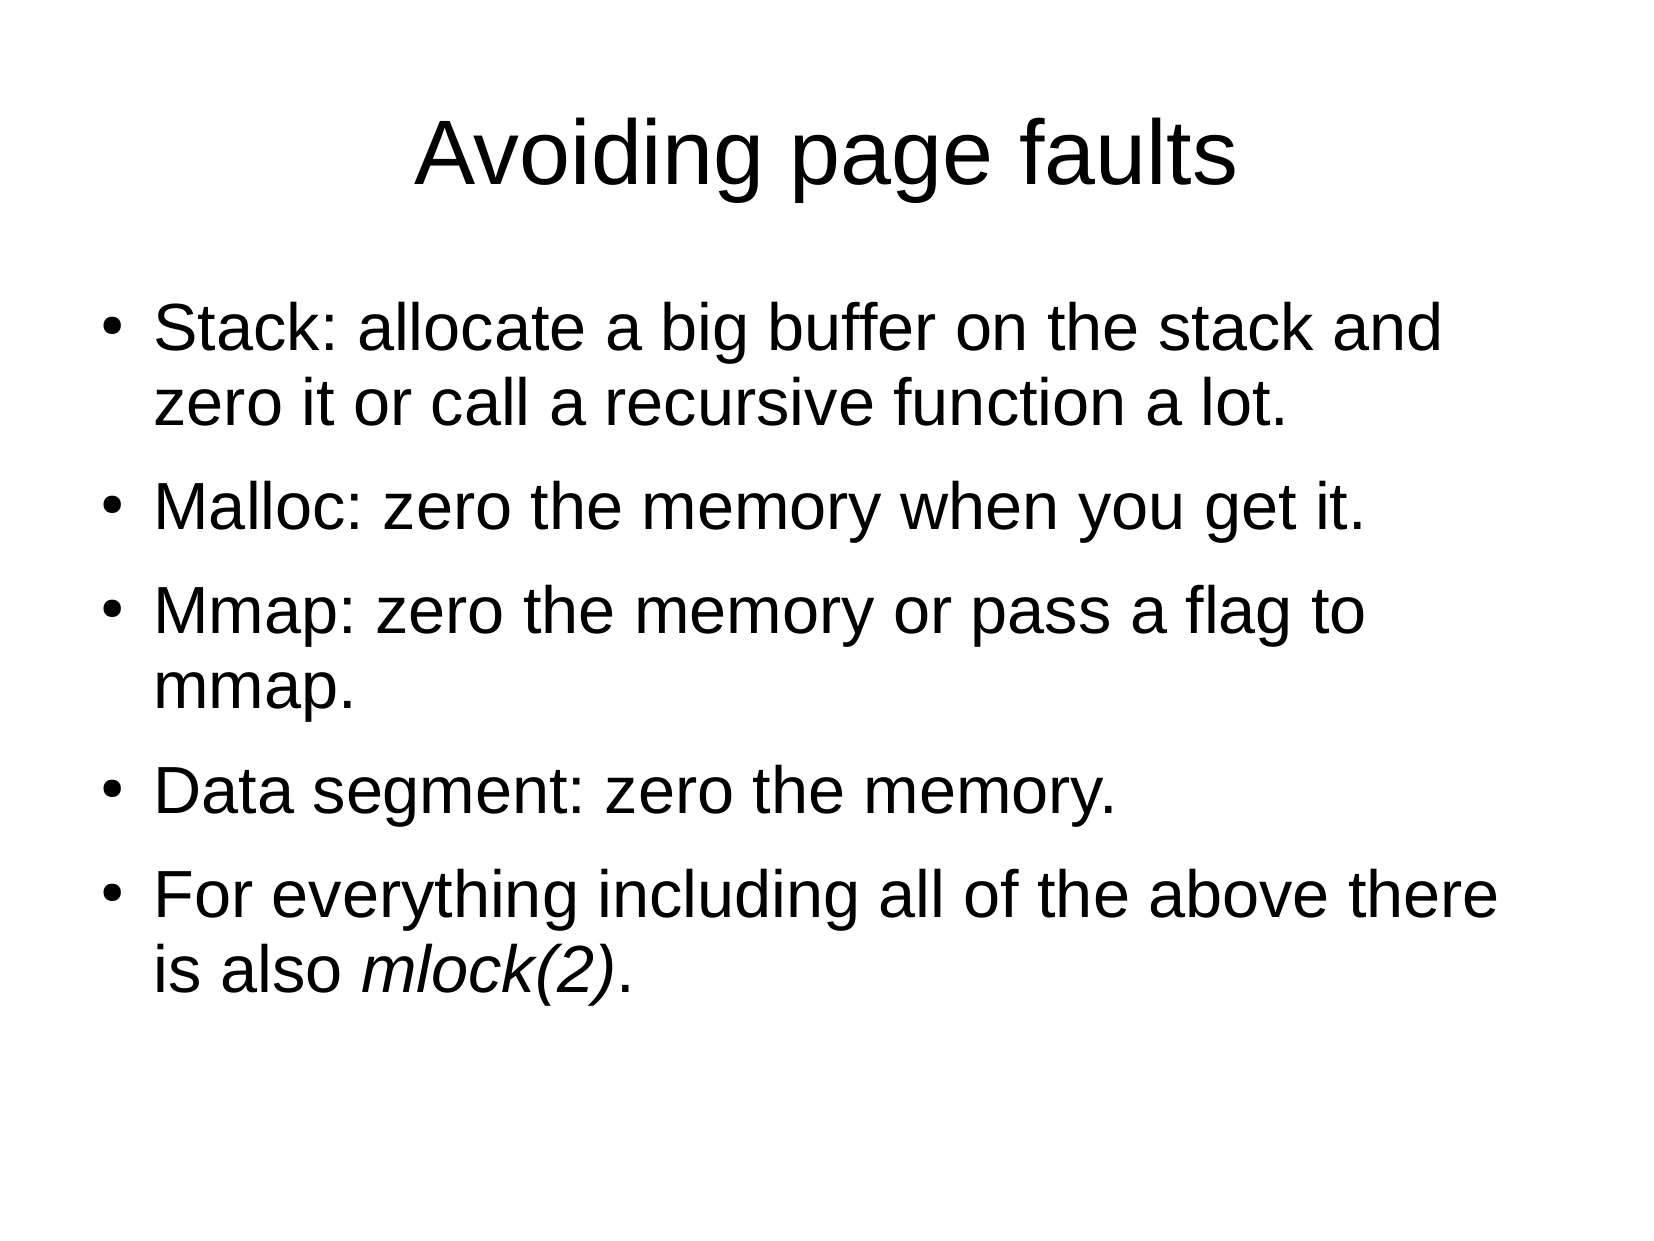

# Avoiding page faults
Stack: allocate a big buffer on the stack and zero it or call a recursive function a lot.
Malloc: zero the memory when you get it.
Mmap: zero the memory or pass a flag to mmap.
Data segment: zero the memory.
For everything including all of the above there is also mlock(2).